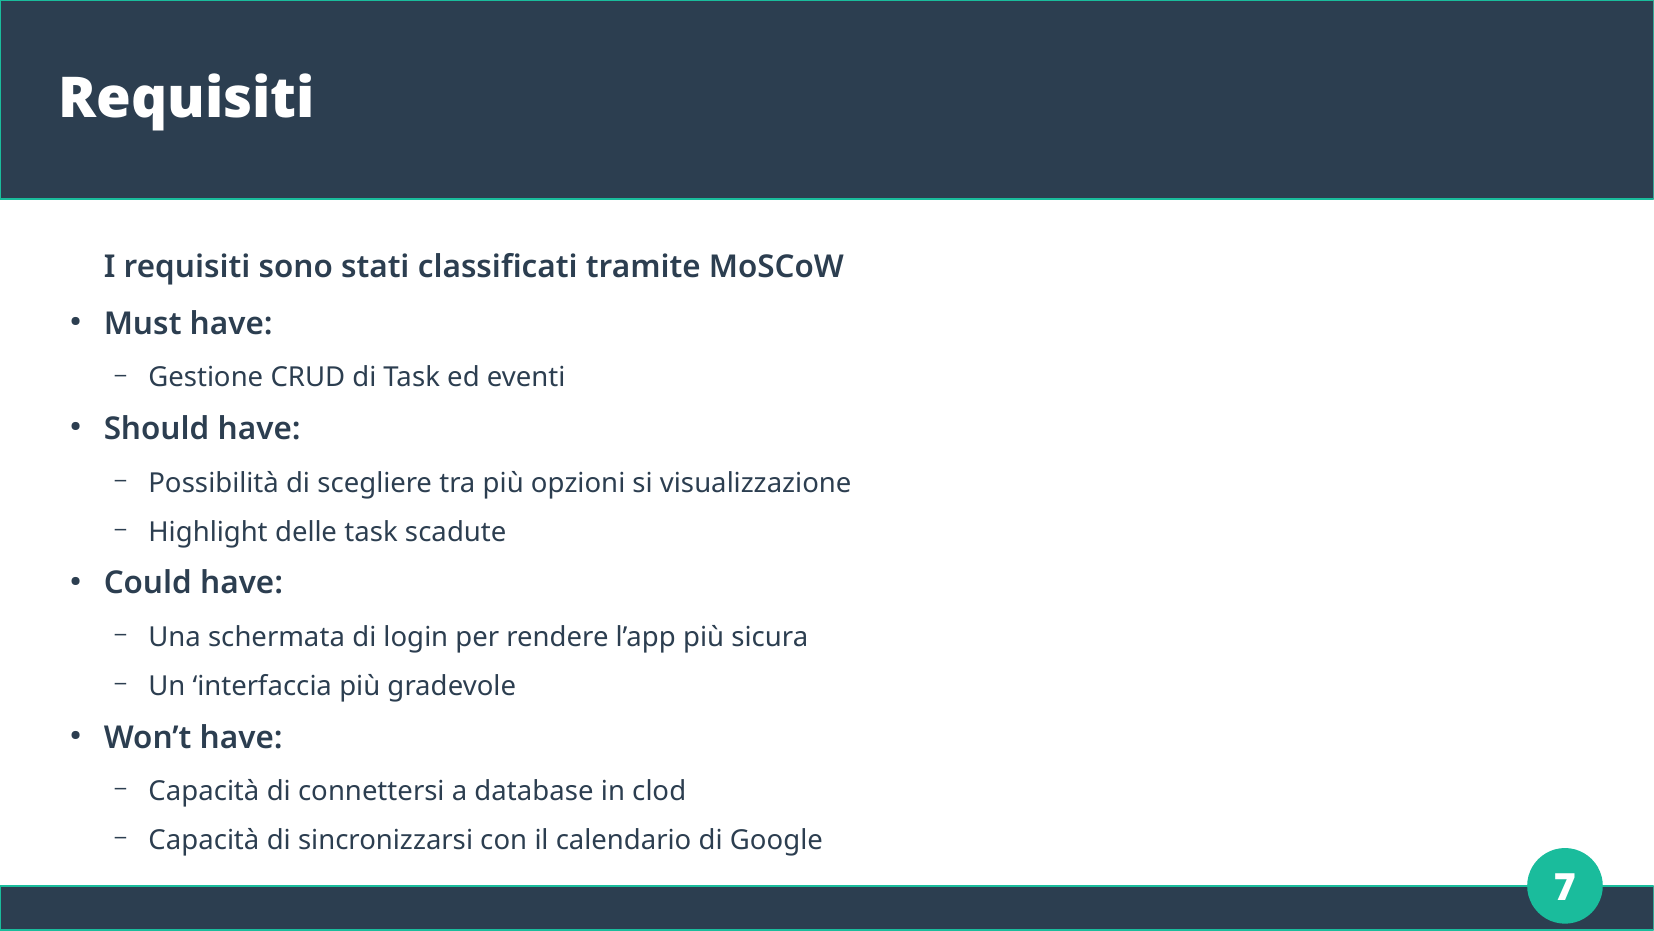

# Requisiti
I requisiti sono stati classificati tramite MoSCoW
Must have:
Gestione CRUD di Task ed eventi
Should have:
Possibilità di scegliere tra più opzioni si visualizzazione
Highlight delle task scadute
Could have:
Una schermata di login per rendere l’app più sicura
Un ‘interfaccia più gradevole
Won’t have:
Capacità di connettersi a database in clod
Capacità di sincronizzarsi con il calendario di Google
7